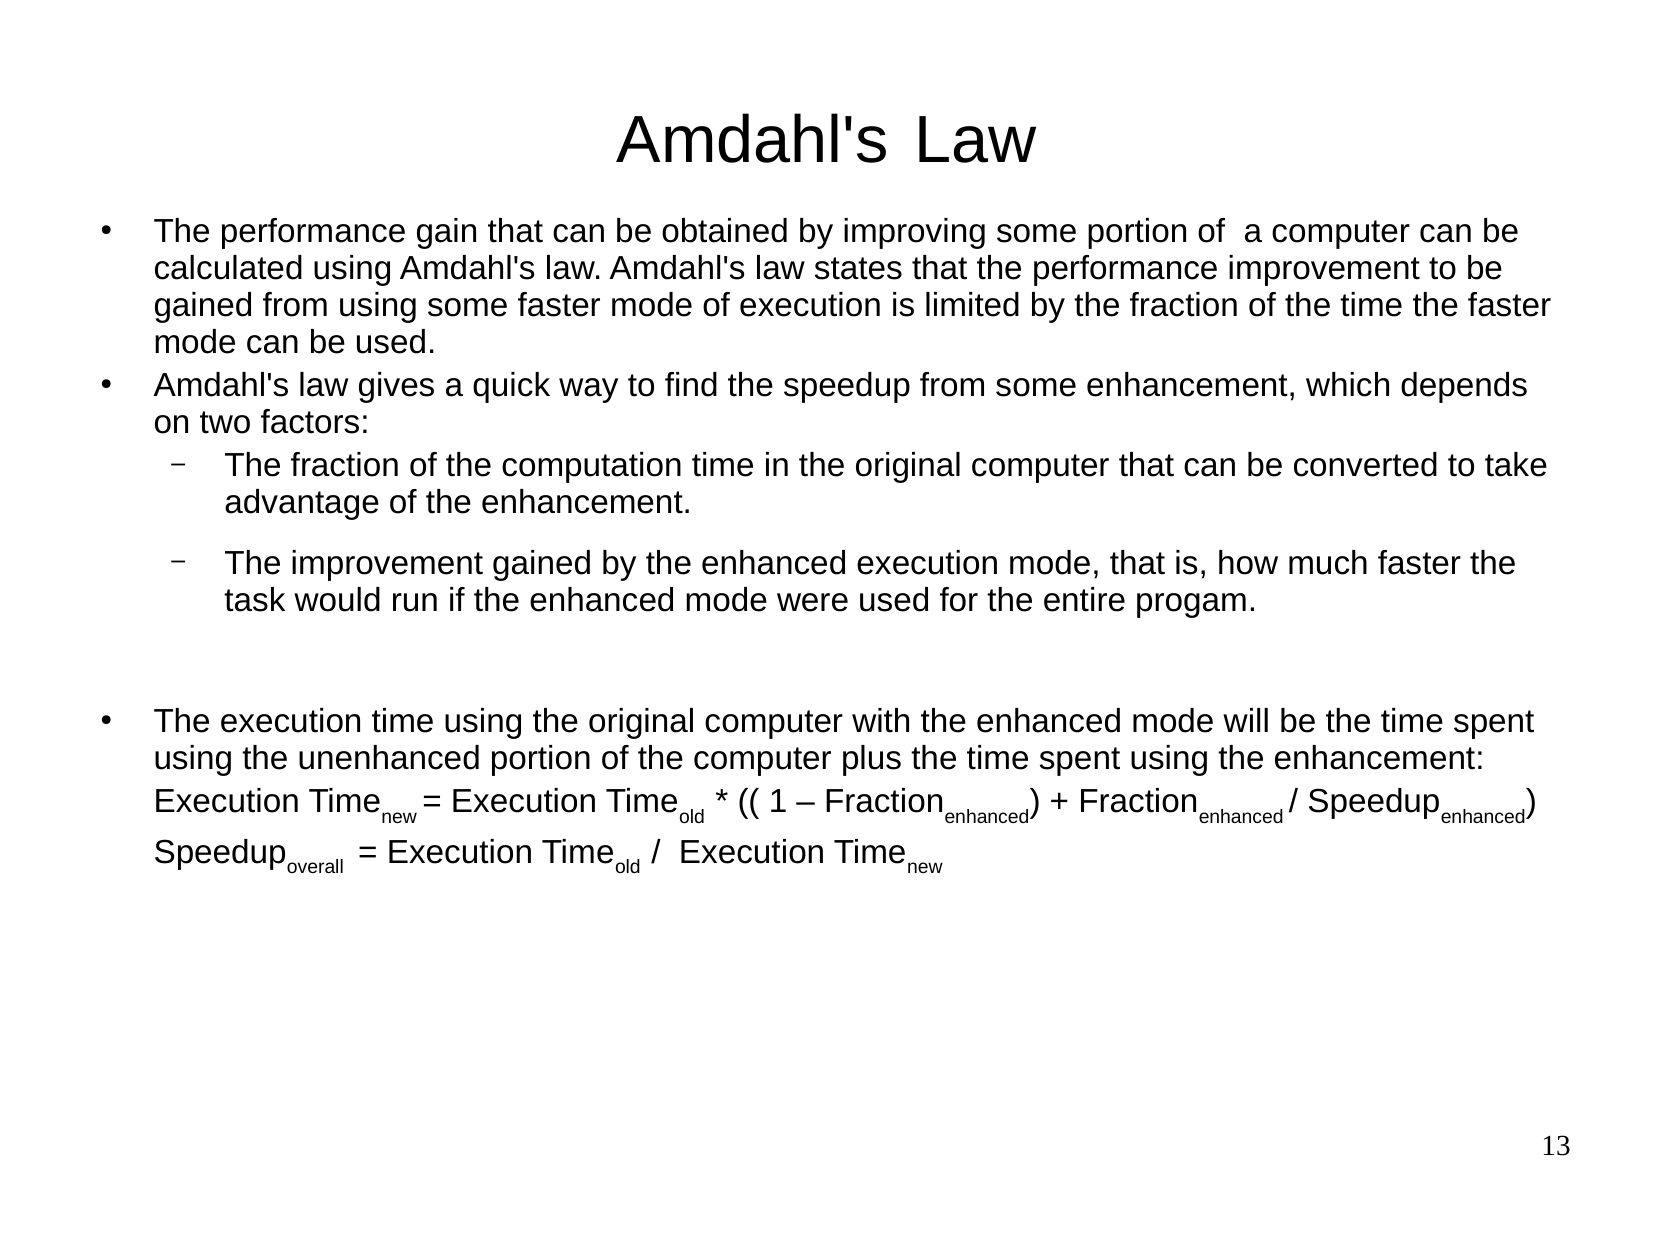

# Amdahl's Law
The performance gain that can be obtained by improving some portion of a computer can be calculated using Amdahl's law. Amdahl's law states that the performance improvement to be gained from using some faster mode of execution is limited by the fraction of the time the faster mode can be used.
Amdahl's law gives a quick way to find the speedup from some enhancement, which depends on two factors:
The fraction of the computation time in the original computer that can be converted to take advantage of the enhancement.
The improvement gained by the enhanced execution mode, that is, how much faster the task would run if the enhanced mode were used for the entire progam.
The execution time using the original computer with the enhanced mode will be the time spent using the unenhanced portion of the computer plus the time spent using the enhancement:
Execution Timenew = Execution Timeold * (( 1 – Fractionenhanced) + Fractionenhanced / Speedupenhanced)
Speedupoverall = Execution Timeold / Execution Timenew
13